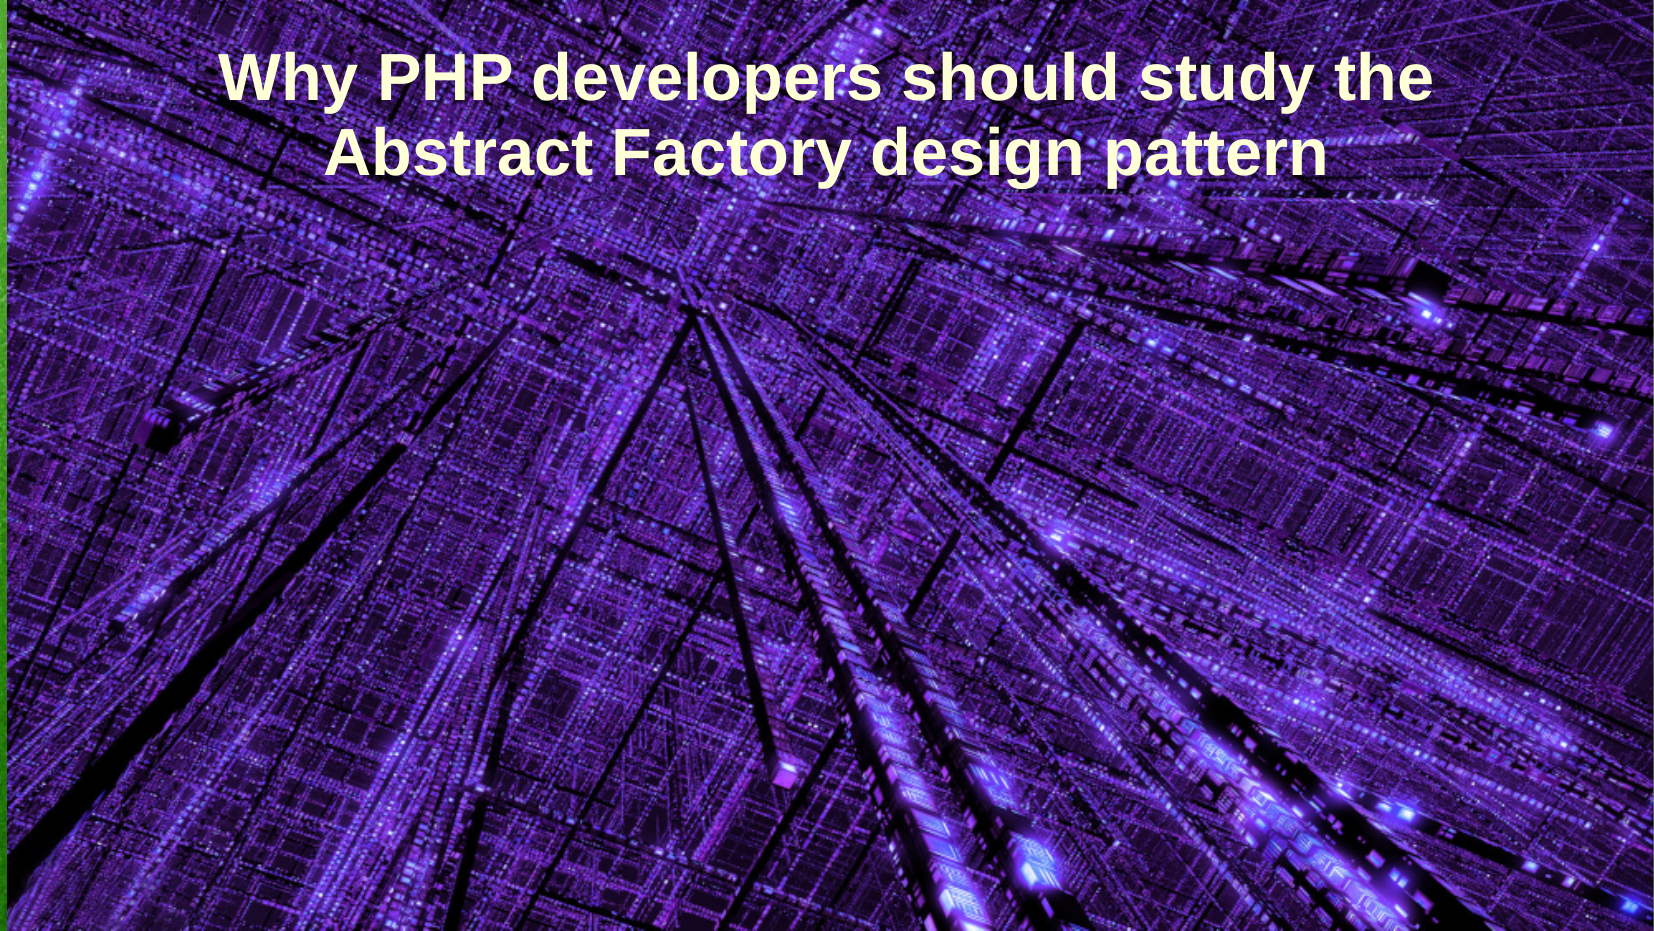

# Why PHP developers should study the Abstract Factory design pattern